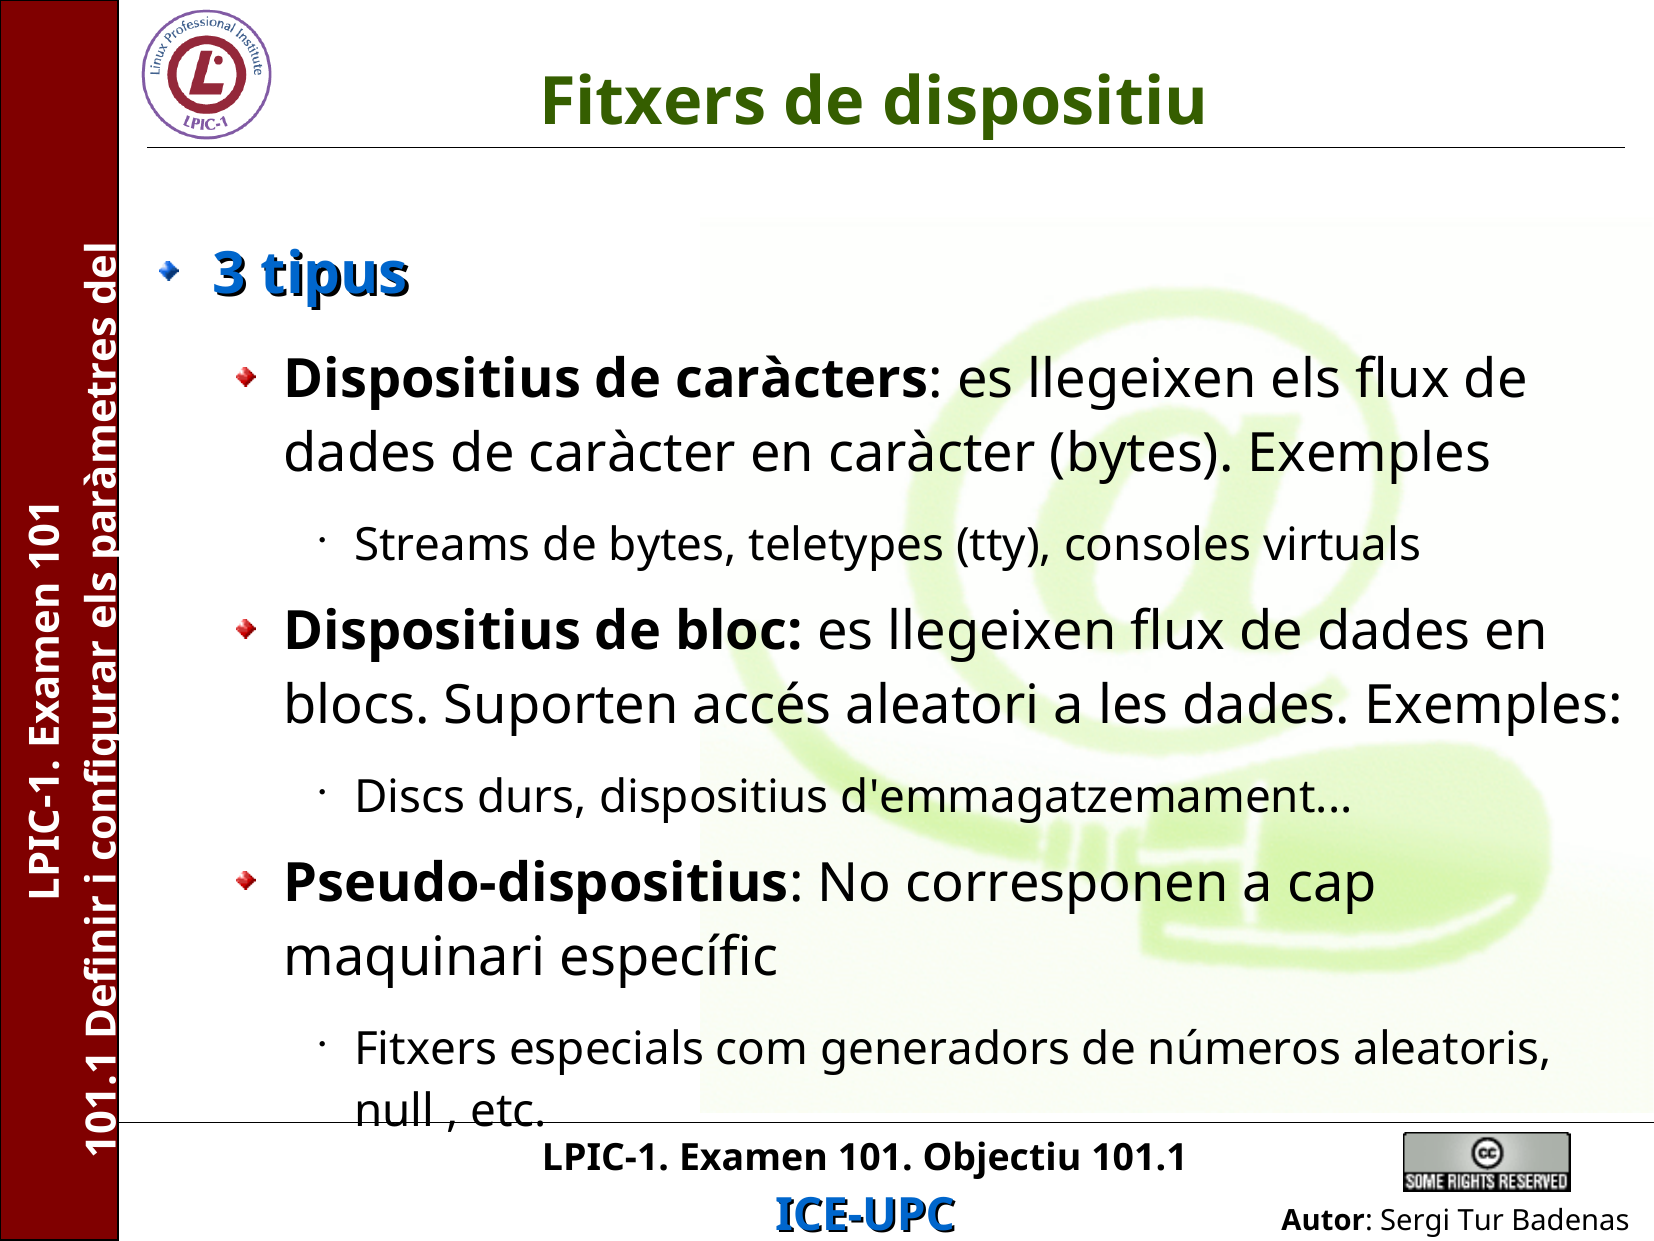

# Fitxers de dispositiu
3 tipus
Dispositius de caràcters: es llegeixen els flux de dades de caràcter en caràcter (bytes). Exemples
Streams de bytes, teletypes (tty), consoles virtuals
Dispositius de bloc: es llegeixen flux de dades en blocs. Suporten accés aleatori a les dades. Exemples:
Discs durs, dispositius d'emmagatzemament...
Pseudo-dispositius: No corresponen a cap maquinari específic
Fitxers especials com generadors de números aleatoris, null , etc.